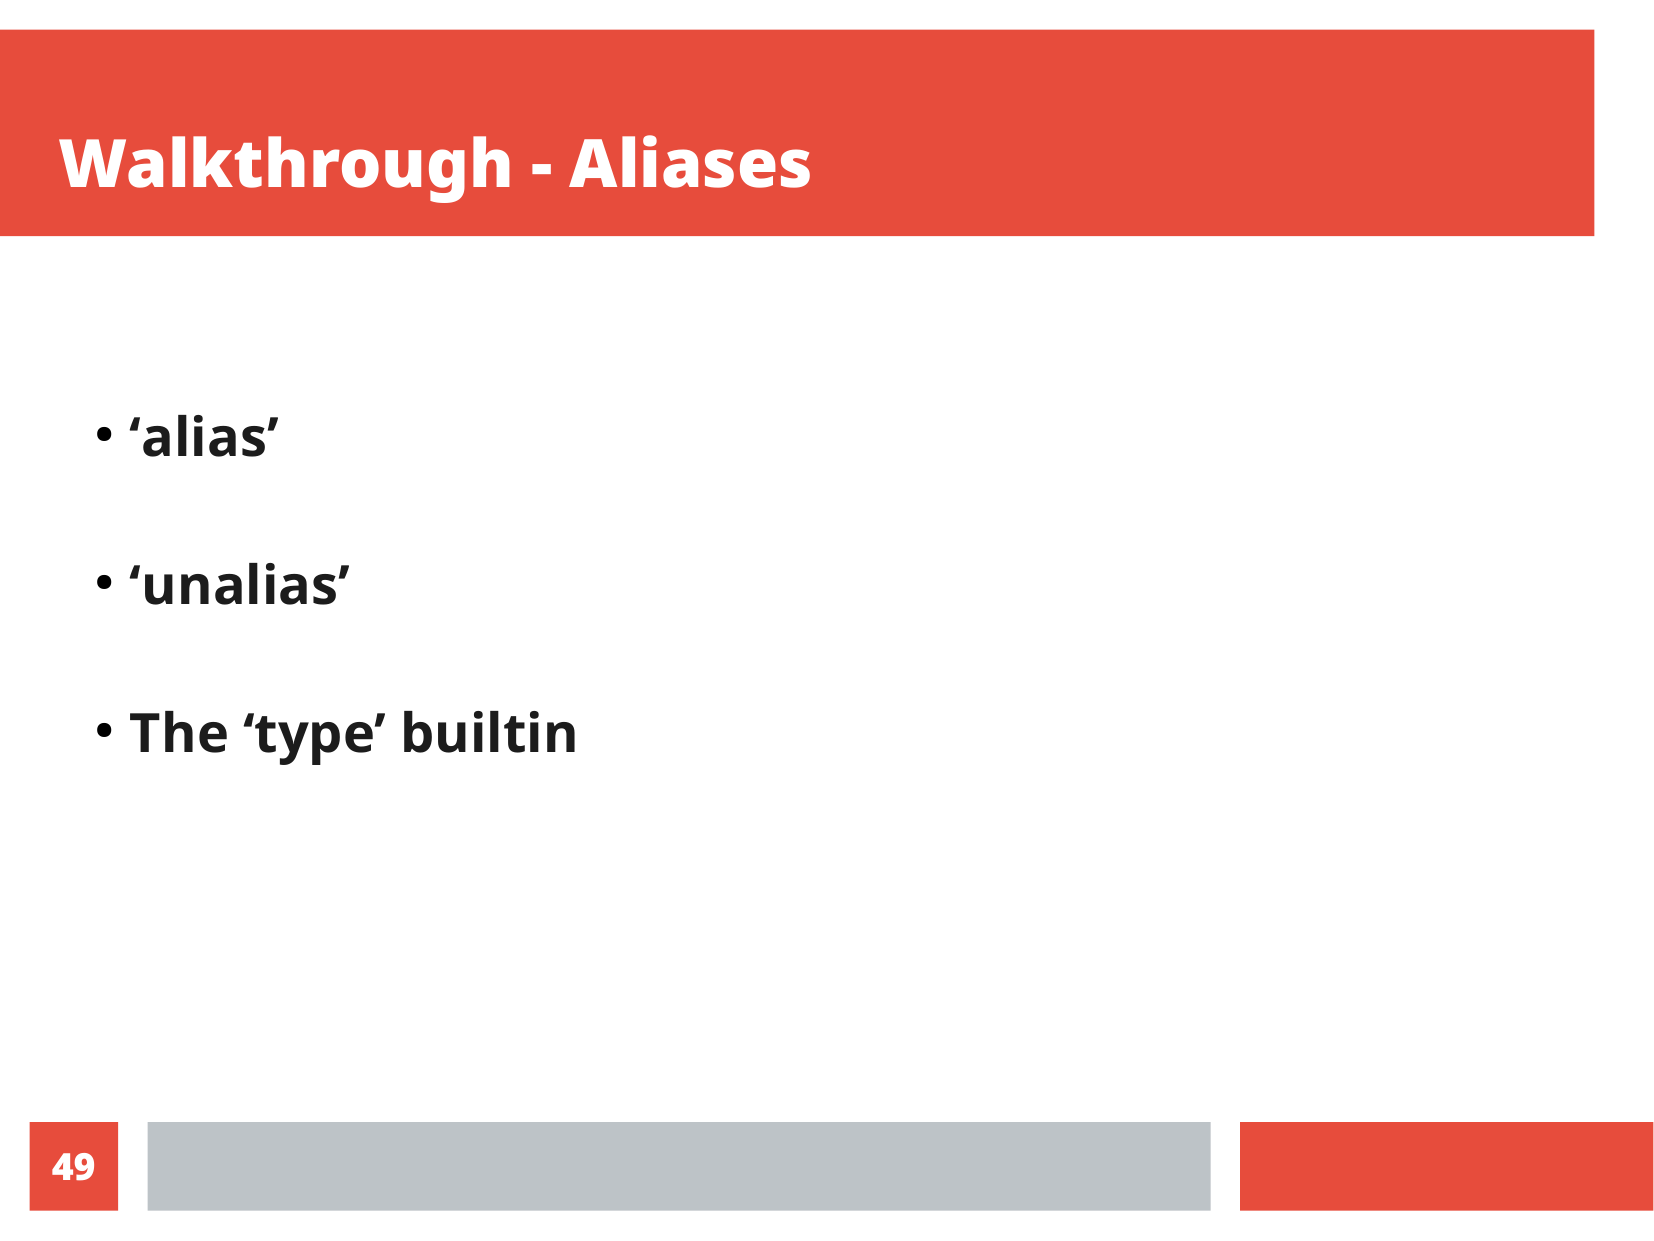

# Walkthrough - Aliases
‘alias’
‘unalias’
The ‘type’ builtin
49